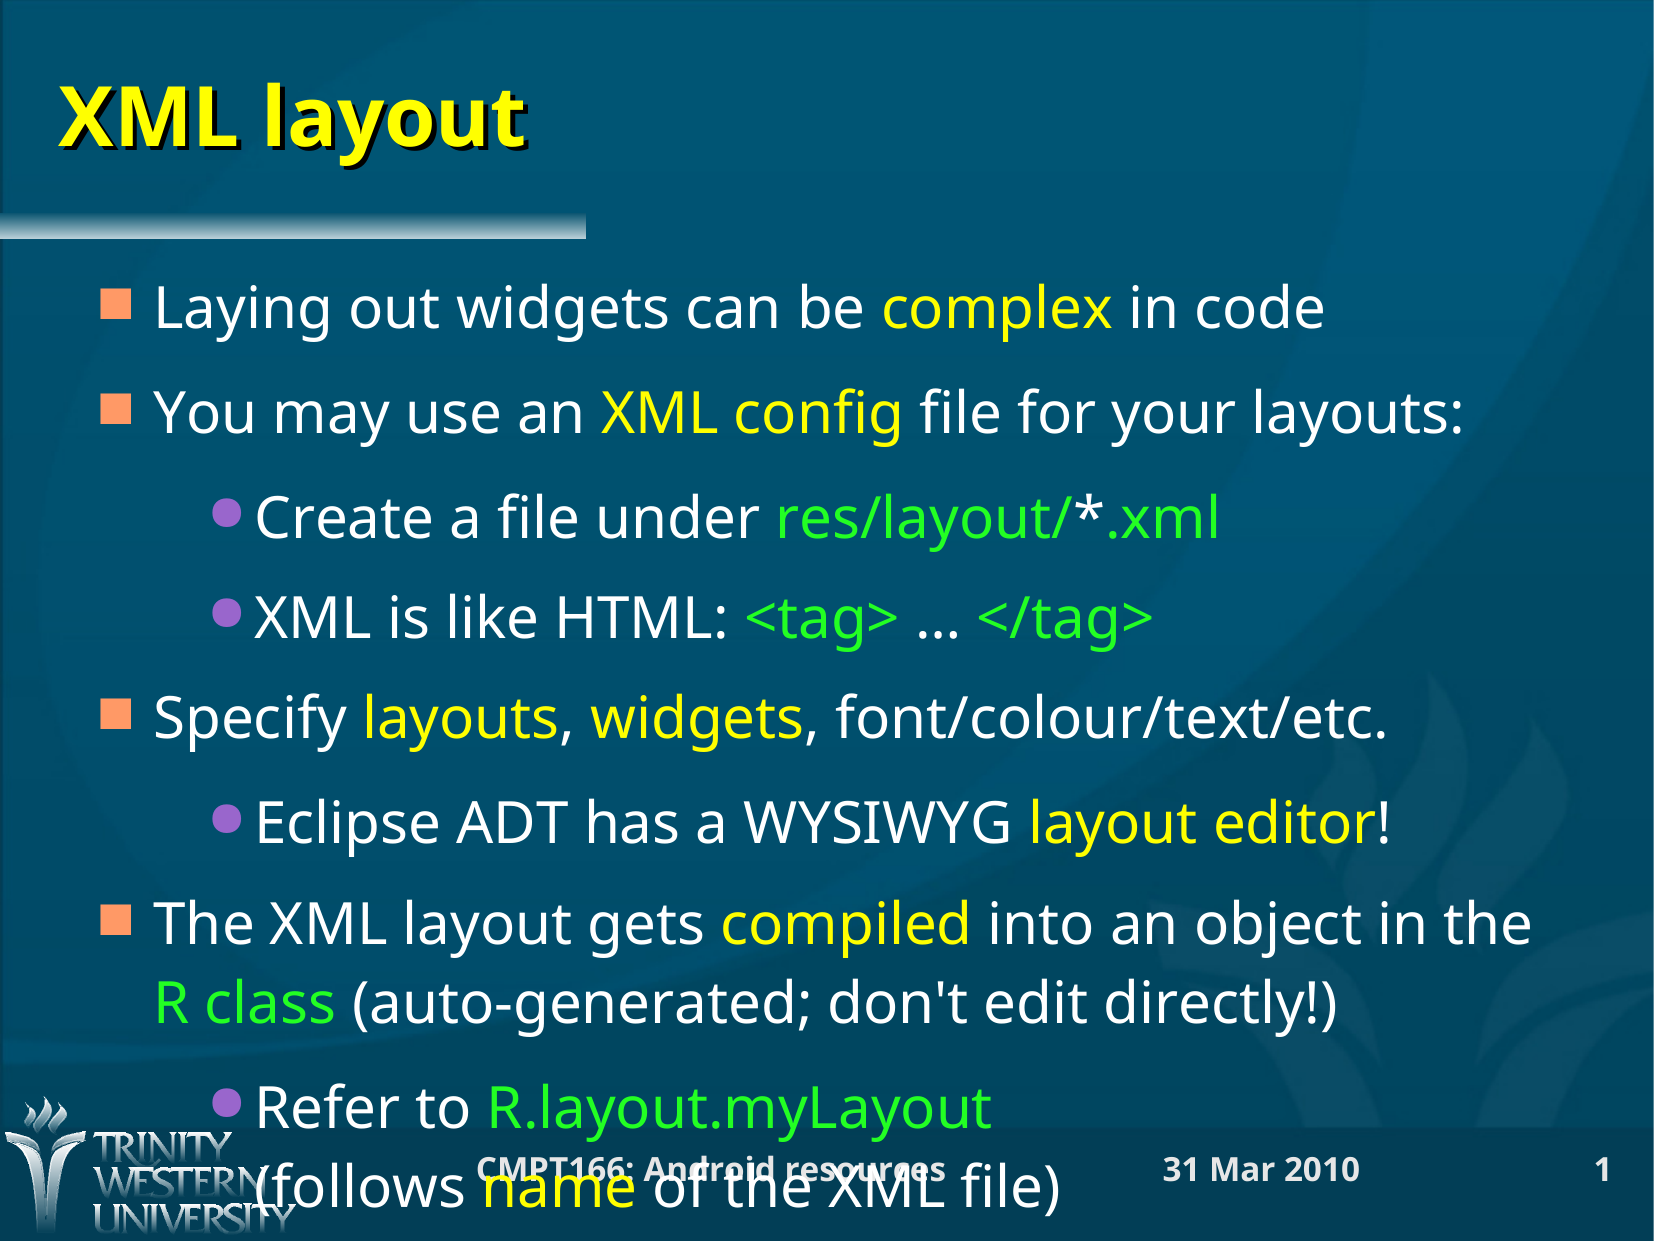

# XML layout
Laying out widgets can be complex in code
You may use an XML config file for your layouts:
Create a file under res/layout/*.xml
XML is like HTML: <tag> … </tag>
Specify layouts, widgets, font/colour/text/etc.
Eclipse ADT has a WYSIWYG layout editor!
The XML layout gets compiled into an object in the R class (auto-generated; don't edit directly!)
Refer to R.layout.myLayout
(follows name of the XML file)
CMPT166: Android resources
31 Mar 2010
1